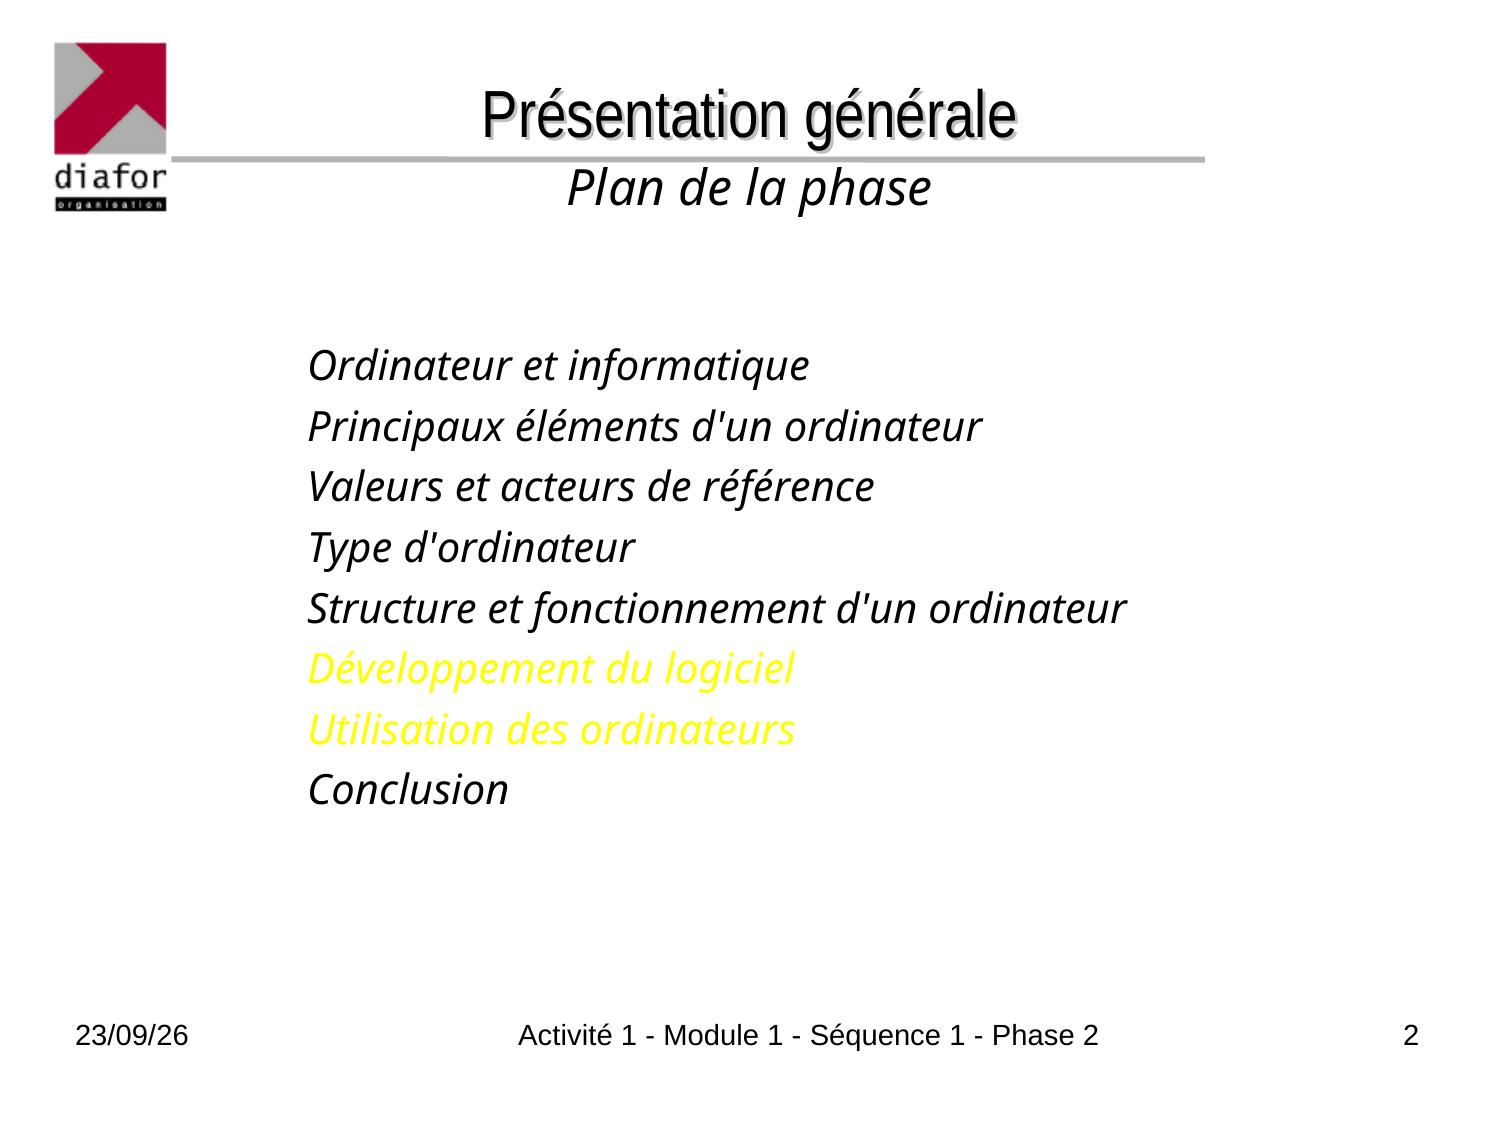

# Présentation générale Plan de la phase
Ordinateur et informatique
Principaux éléments d'un ordinateur
Valeurs et acteurs de référence
Type d'ordinateur
Structure et fonctionnement d'un ordinateur
Développement du logiciel
Utilisation des ordinateurs
Conclusion
Activité 1 - Module 1 - Séquence 1 - Phase 2
2